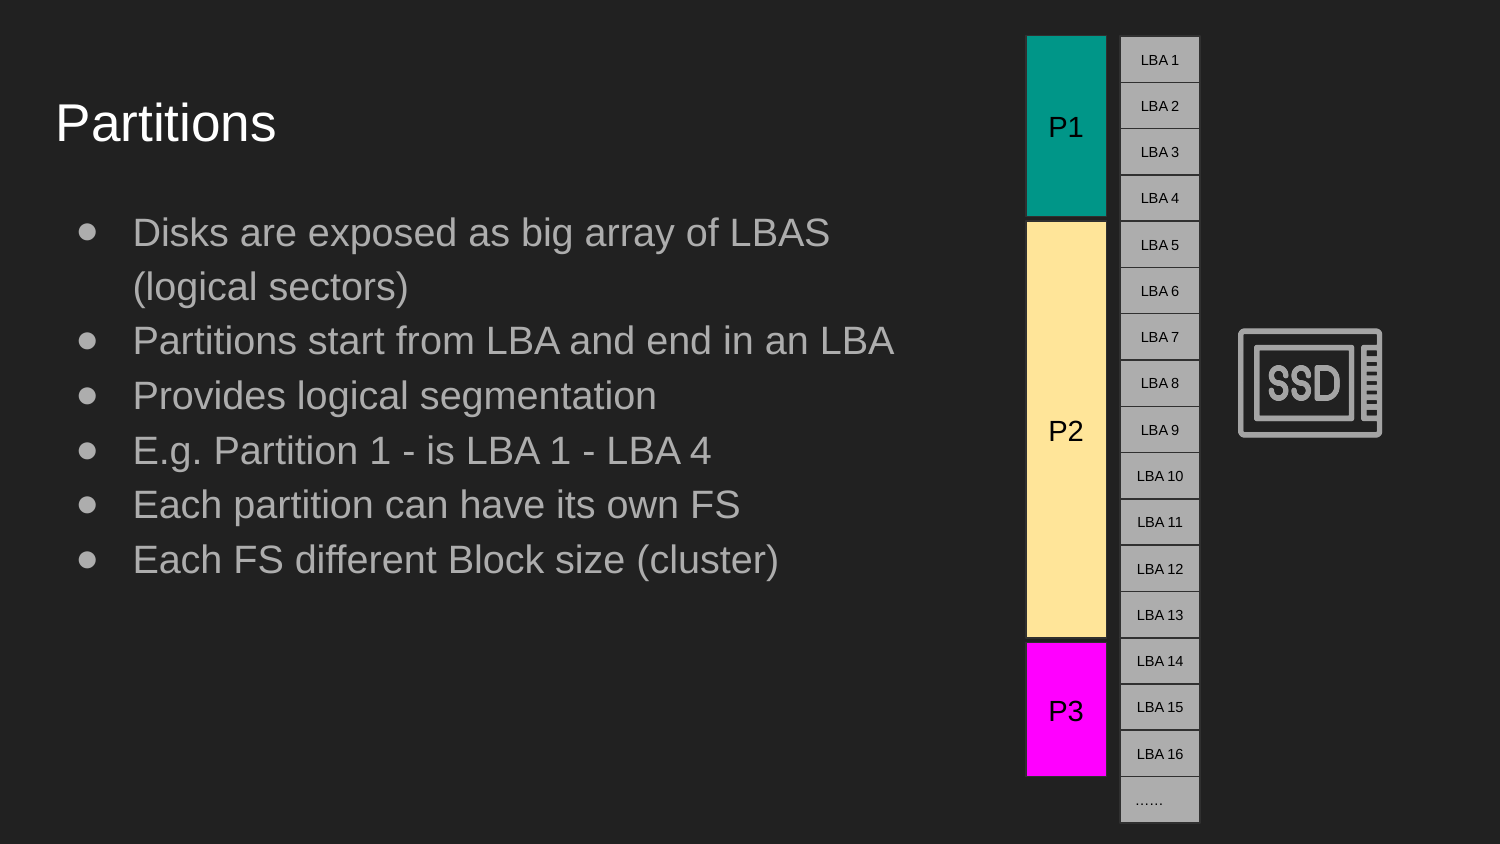

P1
LBA 1
# Partitions
LBA 2
LBA 3
LBA 4
Disks are exposed as big array of LBAS (logical sectors)
Partitions start from LBA and end in an LBA
Provides logical segmentation
E.g. Partition 1 - is LBA 1 - LBA 4
Each partition can have its own FS
Each FS different Block size (cluster)
P2
LBA 5
LBA 6
LBA 7
LBA 8
LBA 9
LBA 10
LBA 11
LBA 12
LBA 13
LBA 14
P3
LBA 15
LBA 16
……